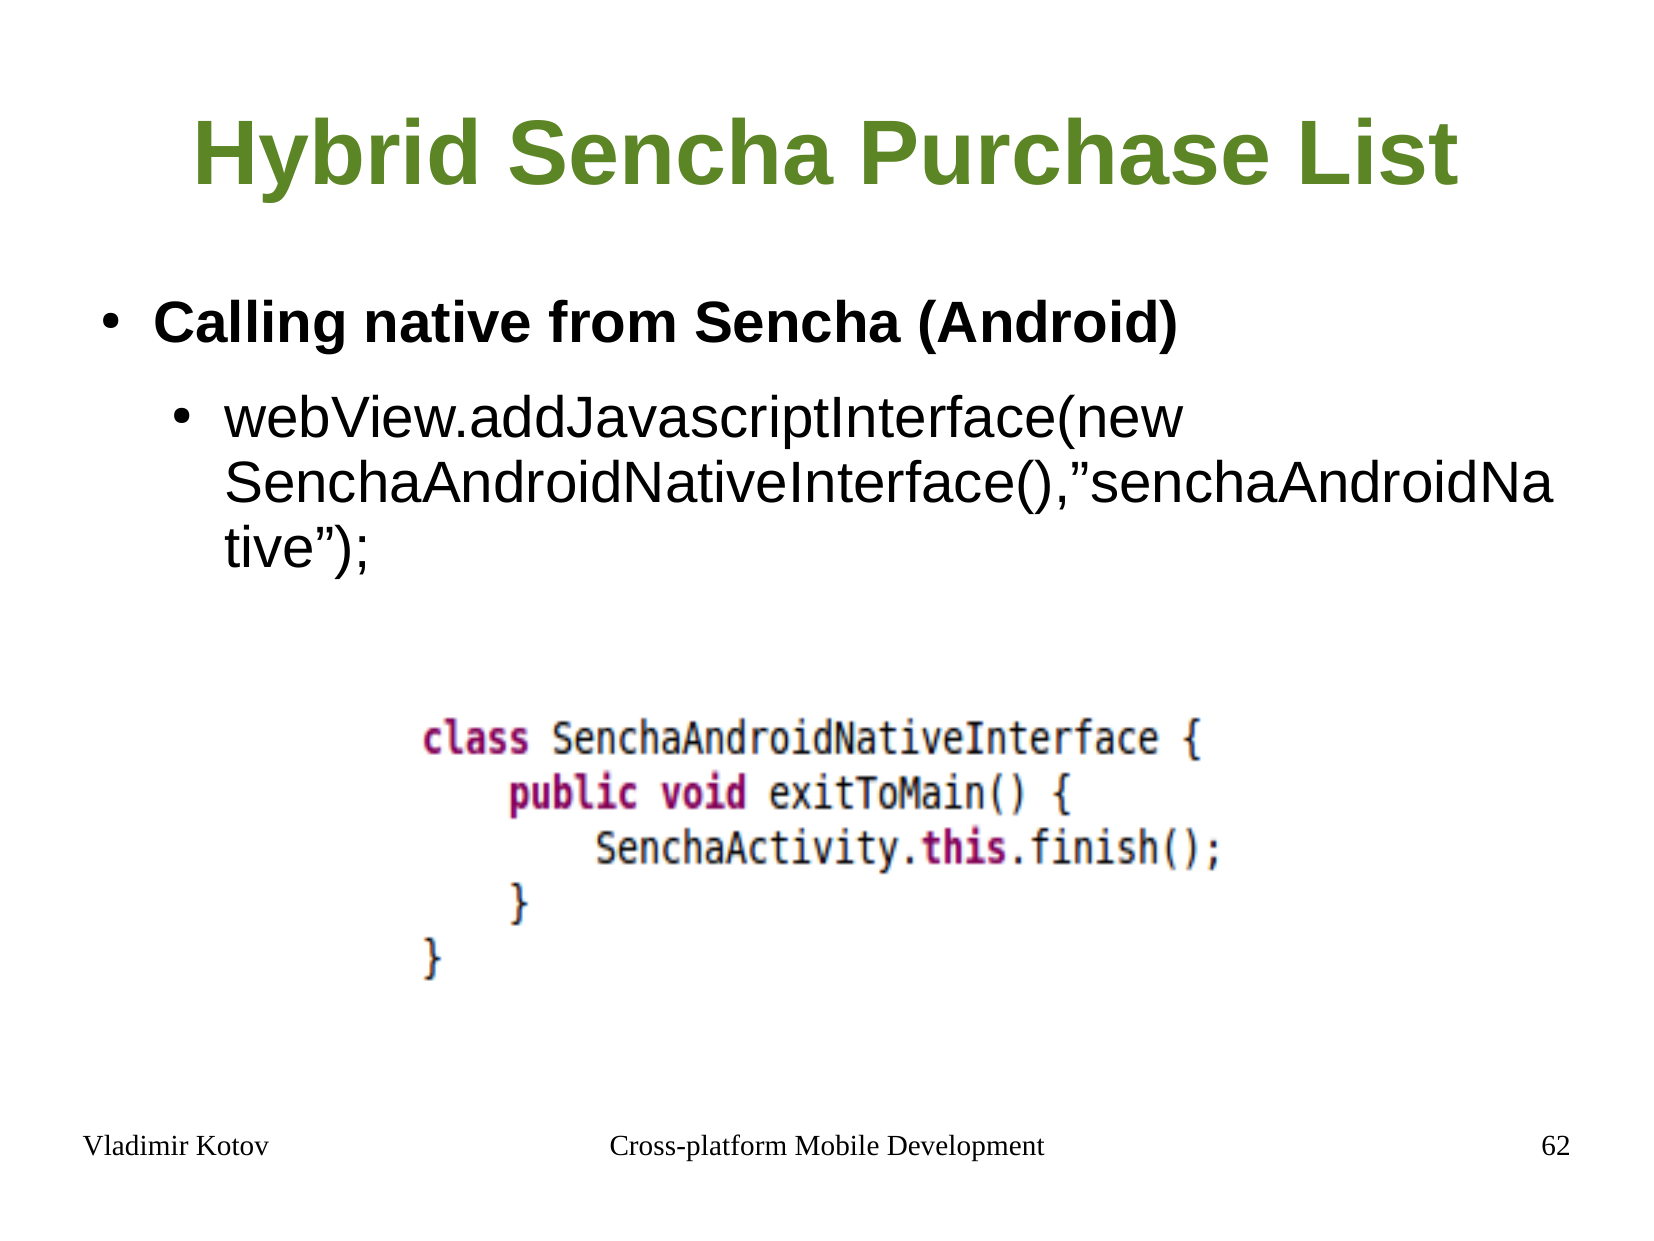

# Hybrid Sencha Purchase List
Calling native from Sencha (Android)
webView.addJavascriptInterface(new SenchaAndroidNativeInterface(),”senchaAndroidNative”);
Vladimir Kotov
Cross-platform Mobile Development
62